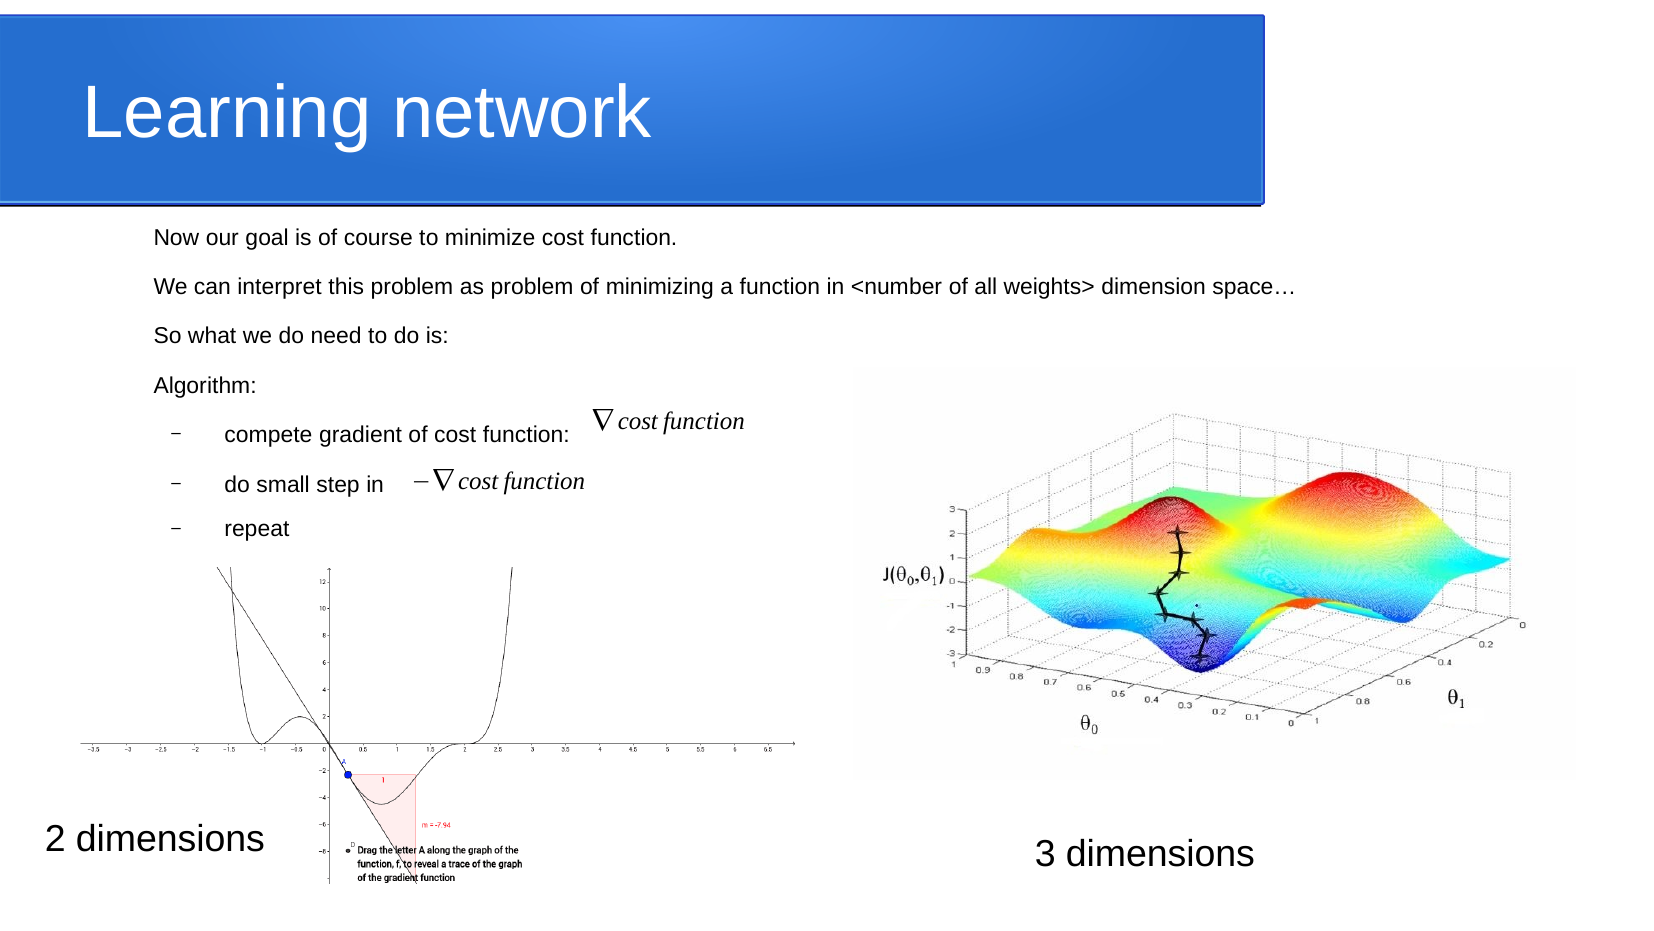

# Learning network
Now our goal is of course to minimize cost function.
We can interpret this problem as problem of minimizing a function in <number of all weights> dimension space…
So what we do need to do is:
Algorithm:
compete gradient of cost function:
do small step in
repeat
2 dimensions
3 dimensions